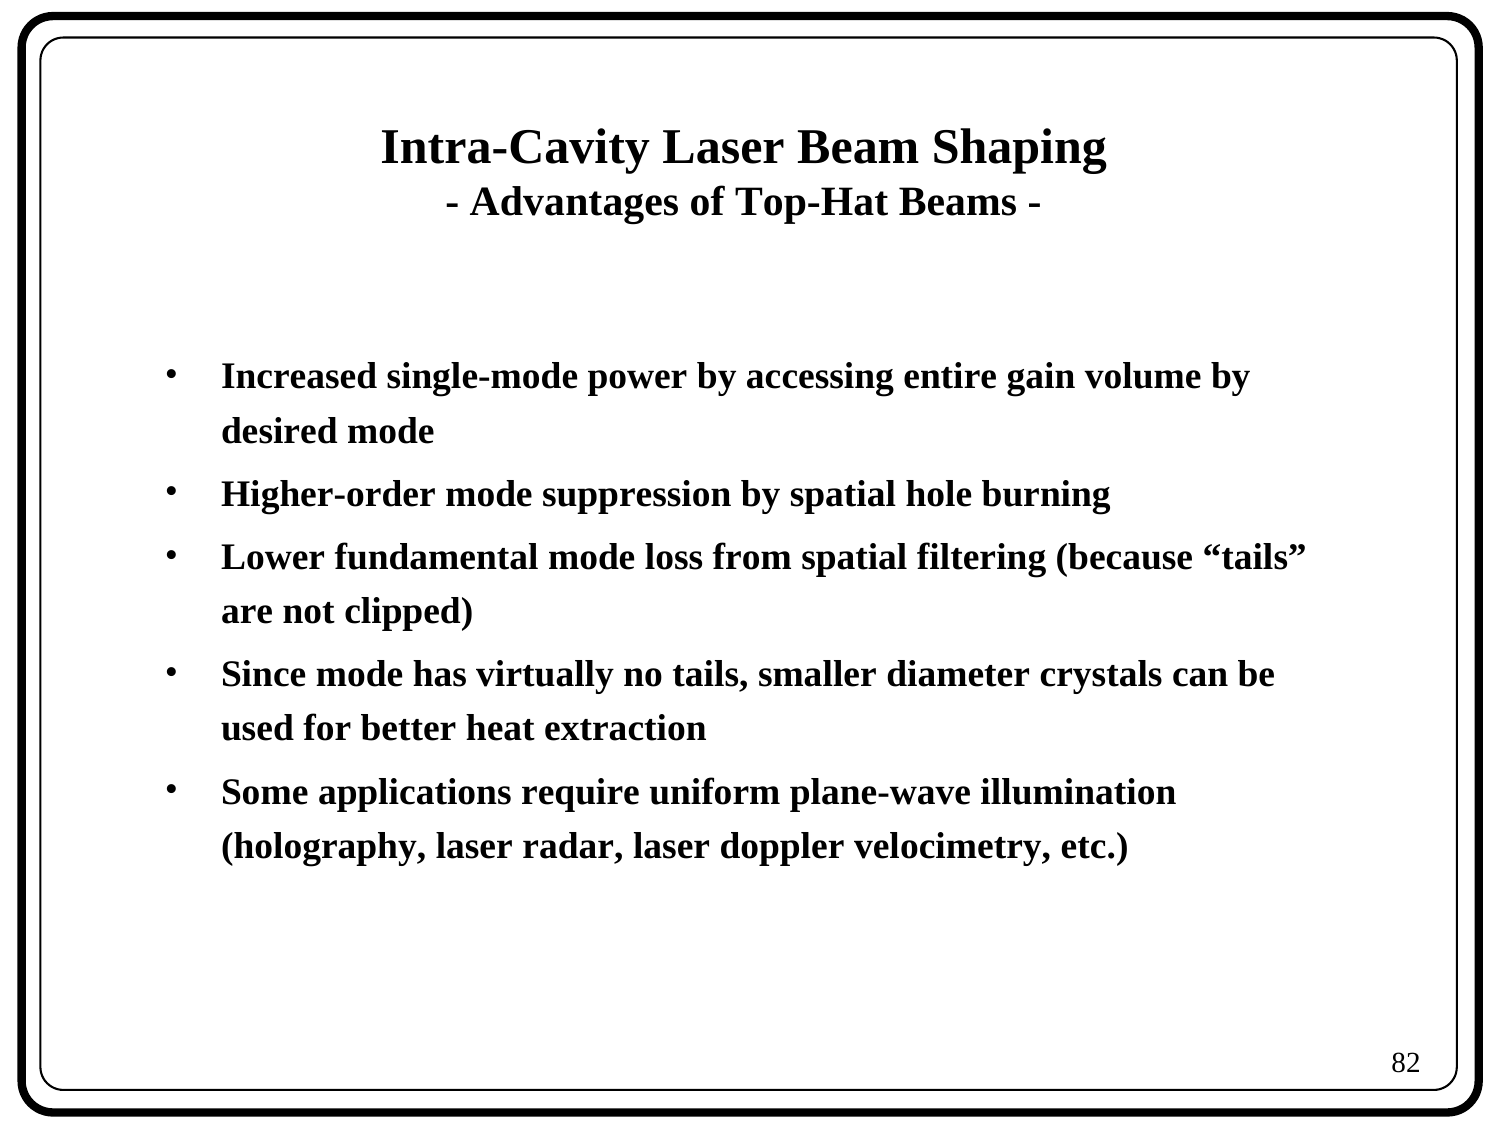

# Intra-Cavity Laser Beam Shaping - Advantages of Top-Hat Beams -
Increased single-mode power by accessing entire gain volume by desired mode
Higher-order mode suppression by spatial hole burning
Lower fundamental mode loss from spatial filtering (because “tails” are not clipped)
Since mode has virtually no tails, smaller diameter crystals can be used for better heat extraction
Some applications require uniform plane-wave illumination (holography, laser radar, laser doppler velocimetry, etc.)